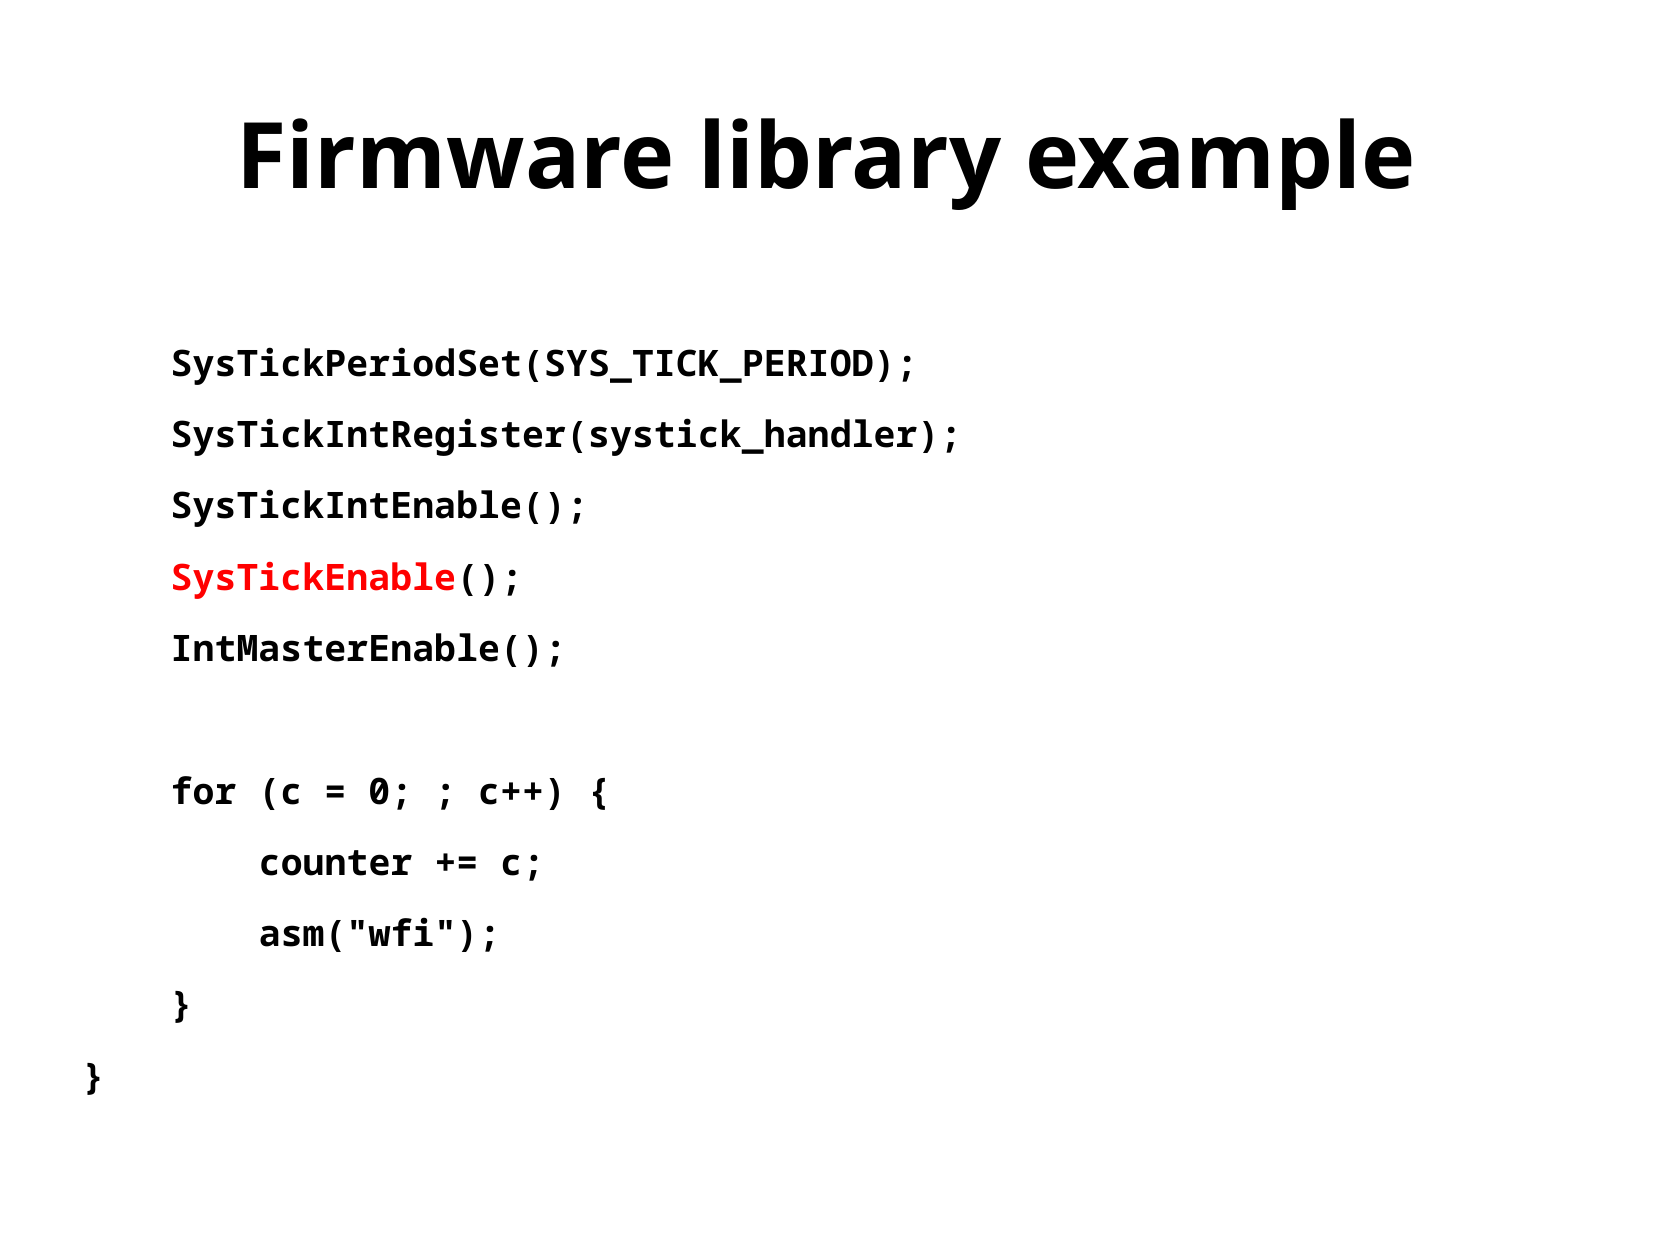

# Firmware library example
 SysTickPeriodSet(SYS_TICK_PERIOD);
 SysTickIntRegister(systick_handler);
 SysTickIntEnable();
 SysTickEnable();
 IntMasterEnable();
 for (c = 0; ; c++) {
 counter += c;
 asm("wfi");
 }
}